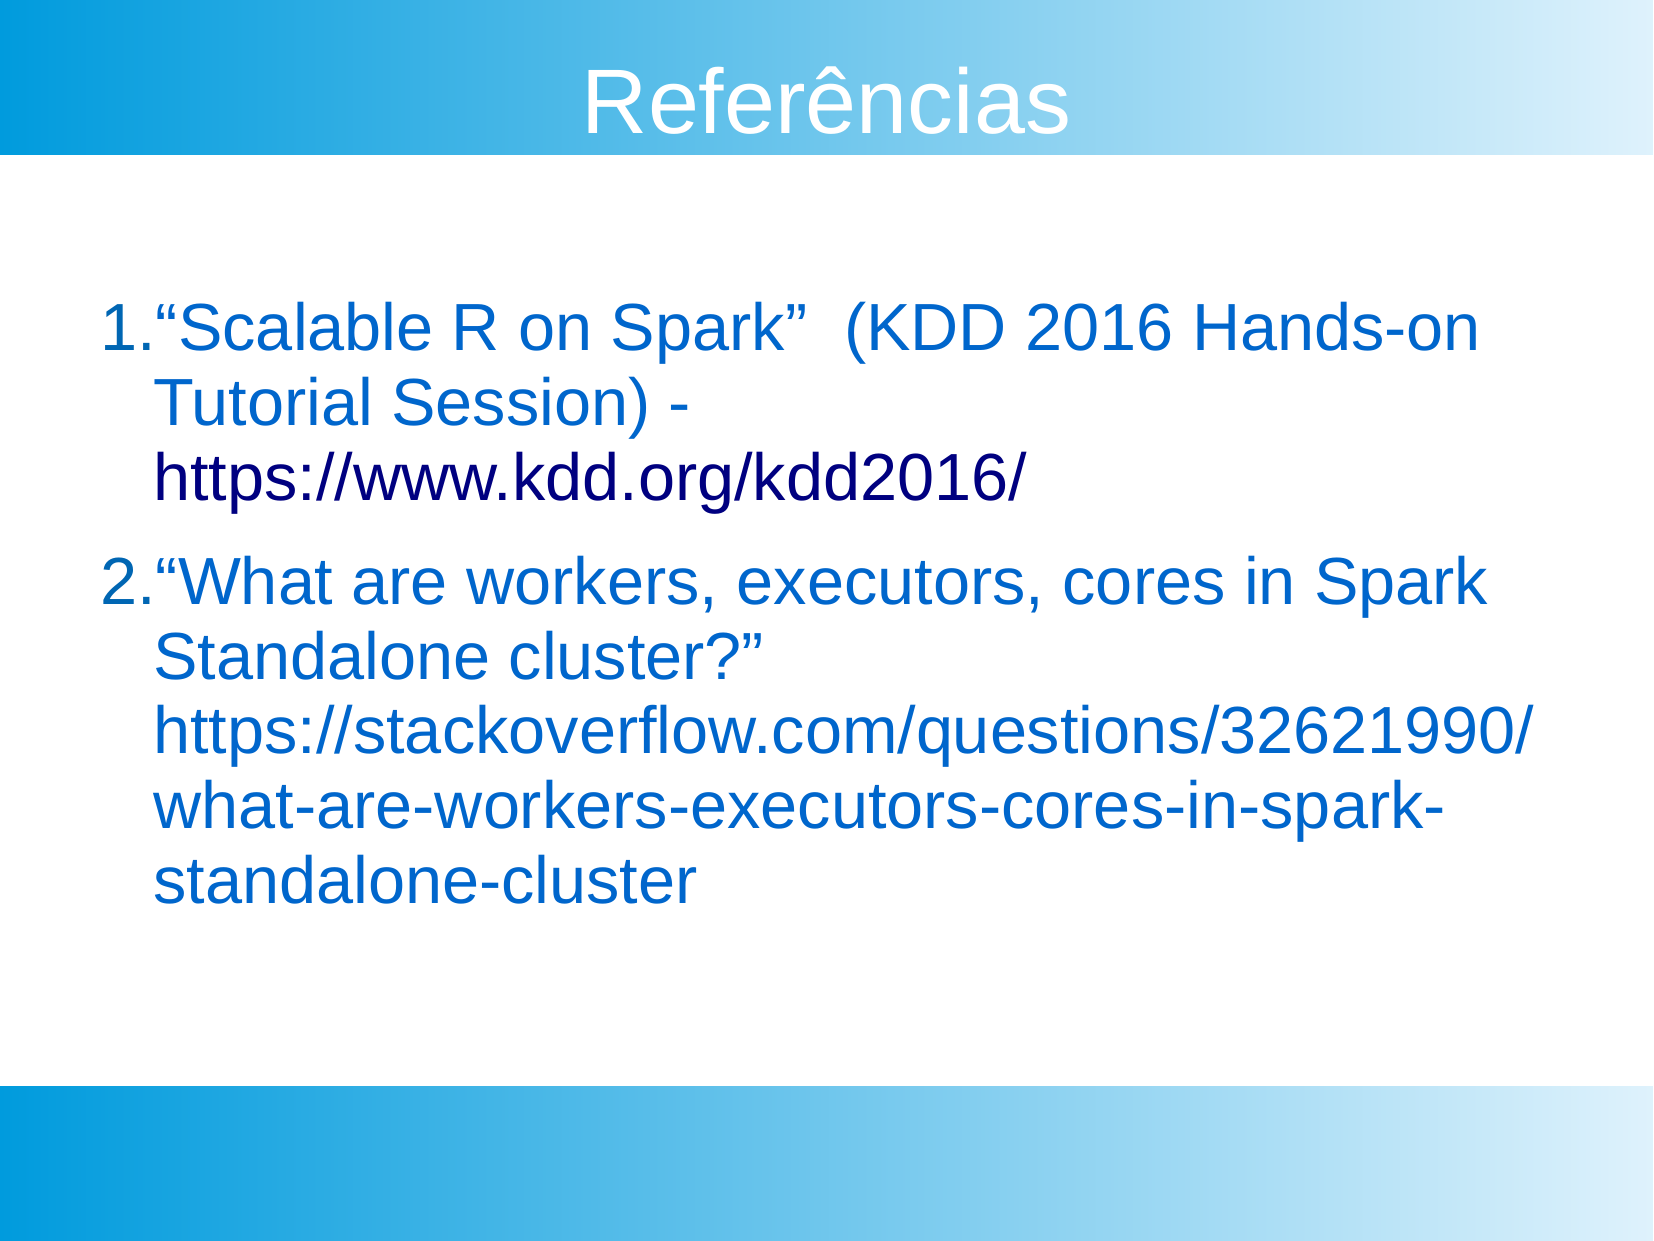

# Referências
“Scalable R on Spark” (KDD 2016 Hands-on Tutorial Session) - https://www.kdd.org/kdd2016/
“What are workers, executors, cores in Spark Standalone cluster?”
https://stackoverflow.com/questions/32621990/what-are-workers-executors-cores-in-spark-standalone-cluster